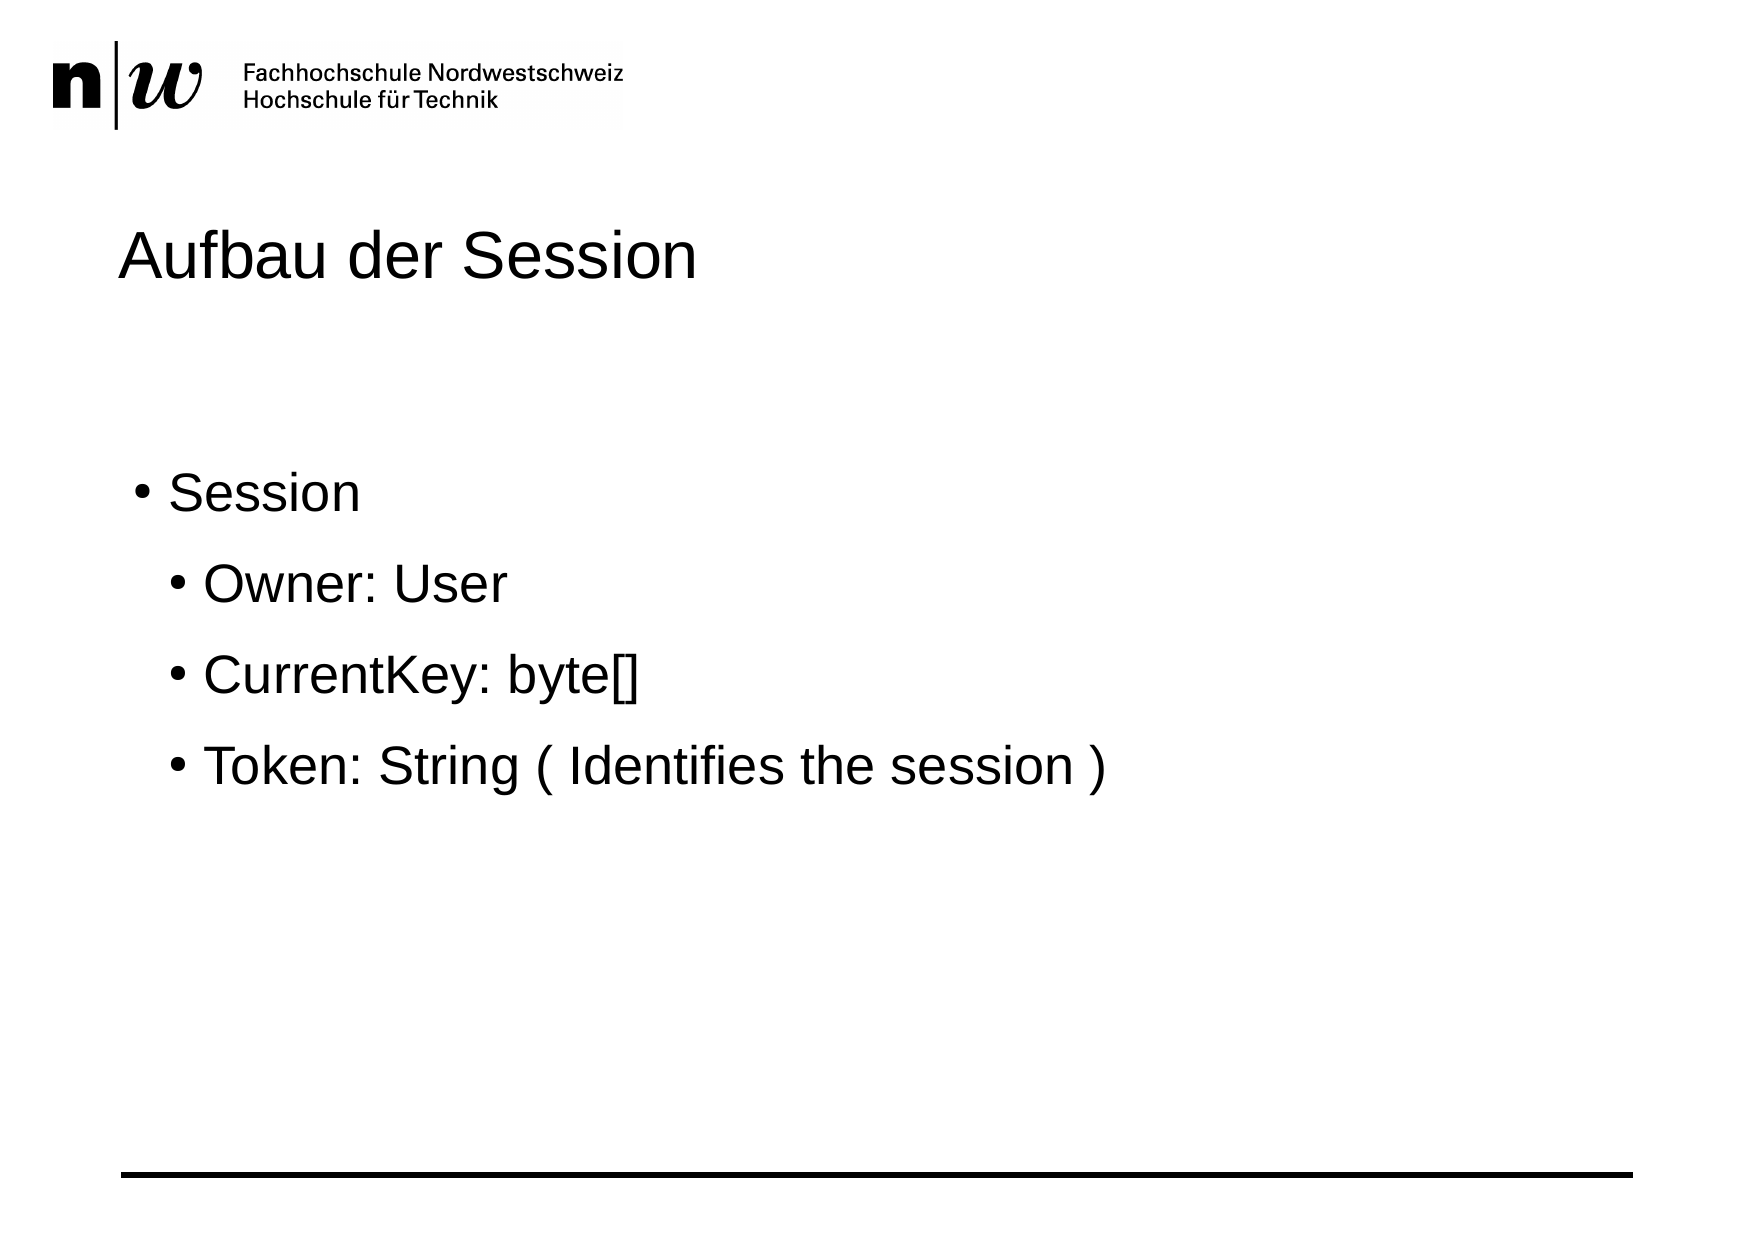

Aufbau der Session
Session
Owner: User
CurrentKey: byte[]
Token: String ( Identifies the session )